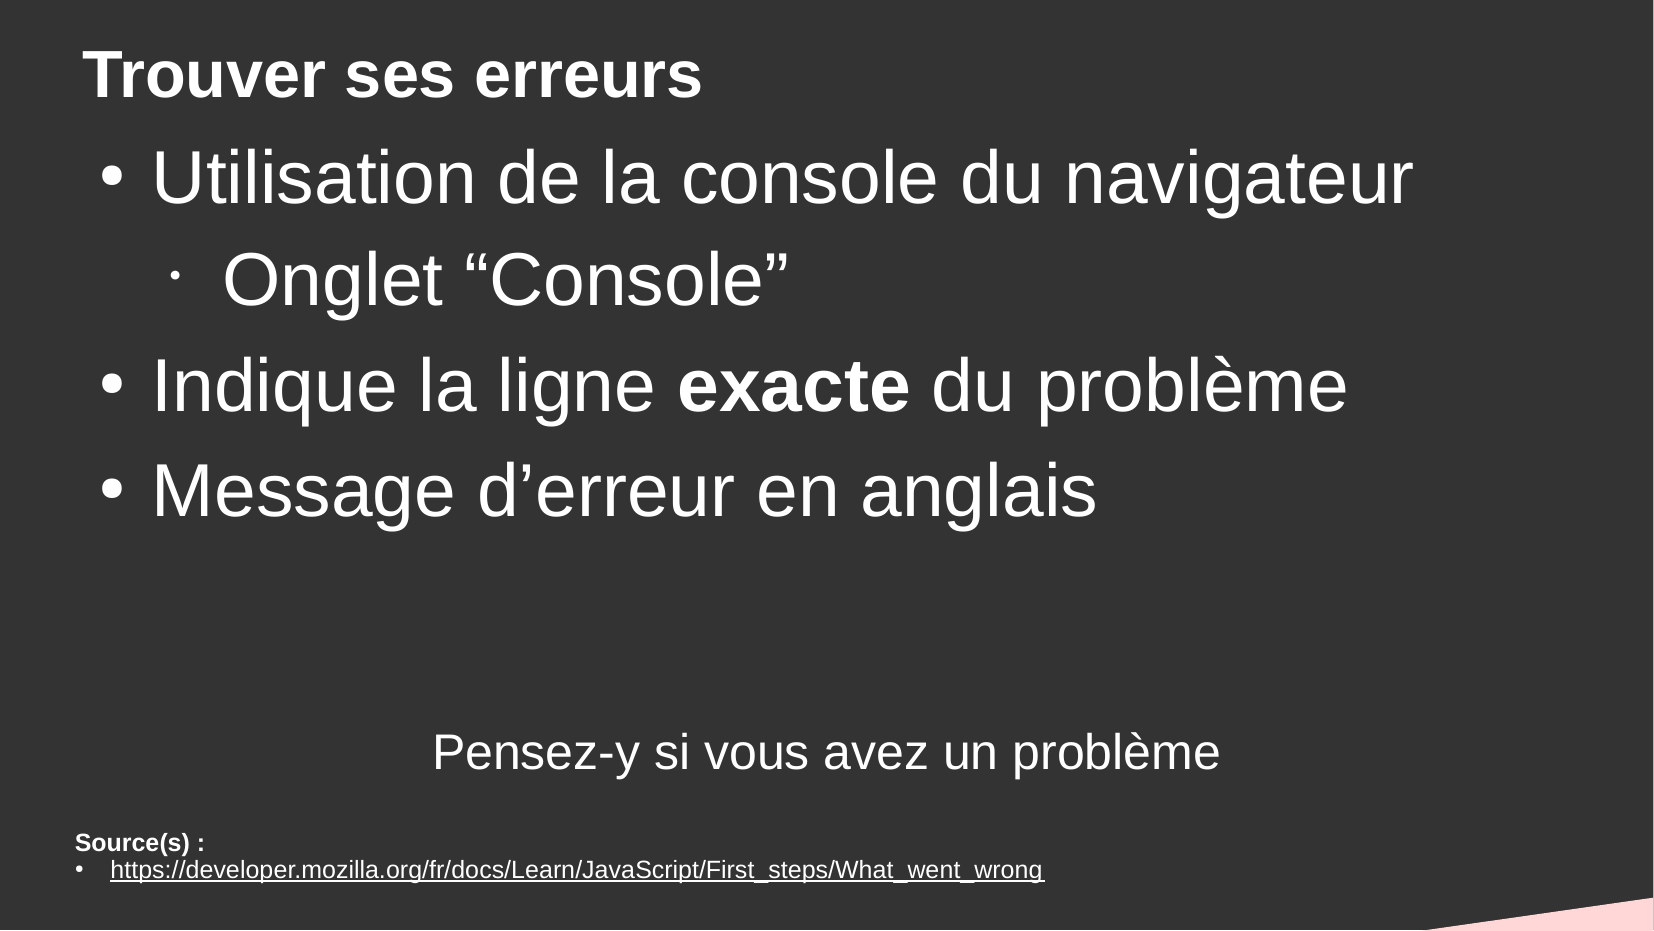

# Trouver ses erreurs
Utilisation de la console du navigateur
Onglet “Console”
Indique la ligne exacte du problème
Message d’erreur en anglais
Pensez-y si vous avez un problème
Source(s) :
https://developer.mozilla.org/fr/docs/Learn/JavaScript/First_steps/What_went_wrong